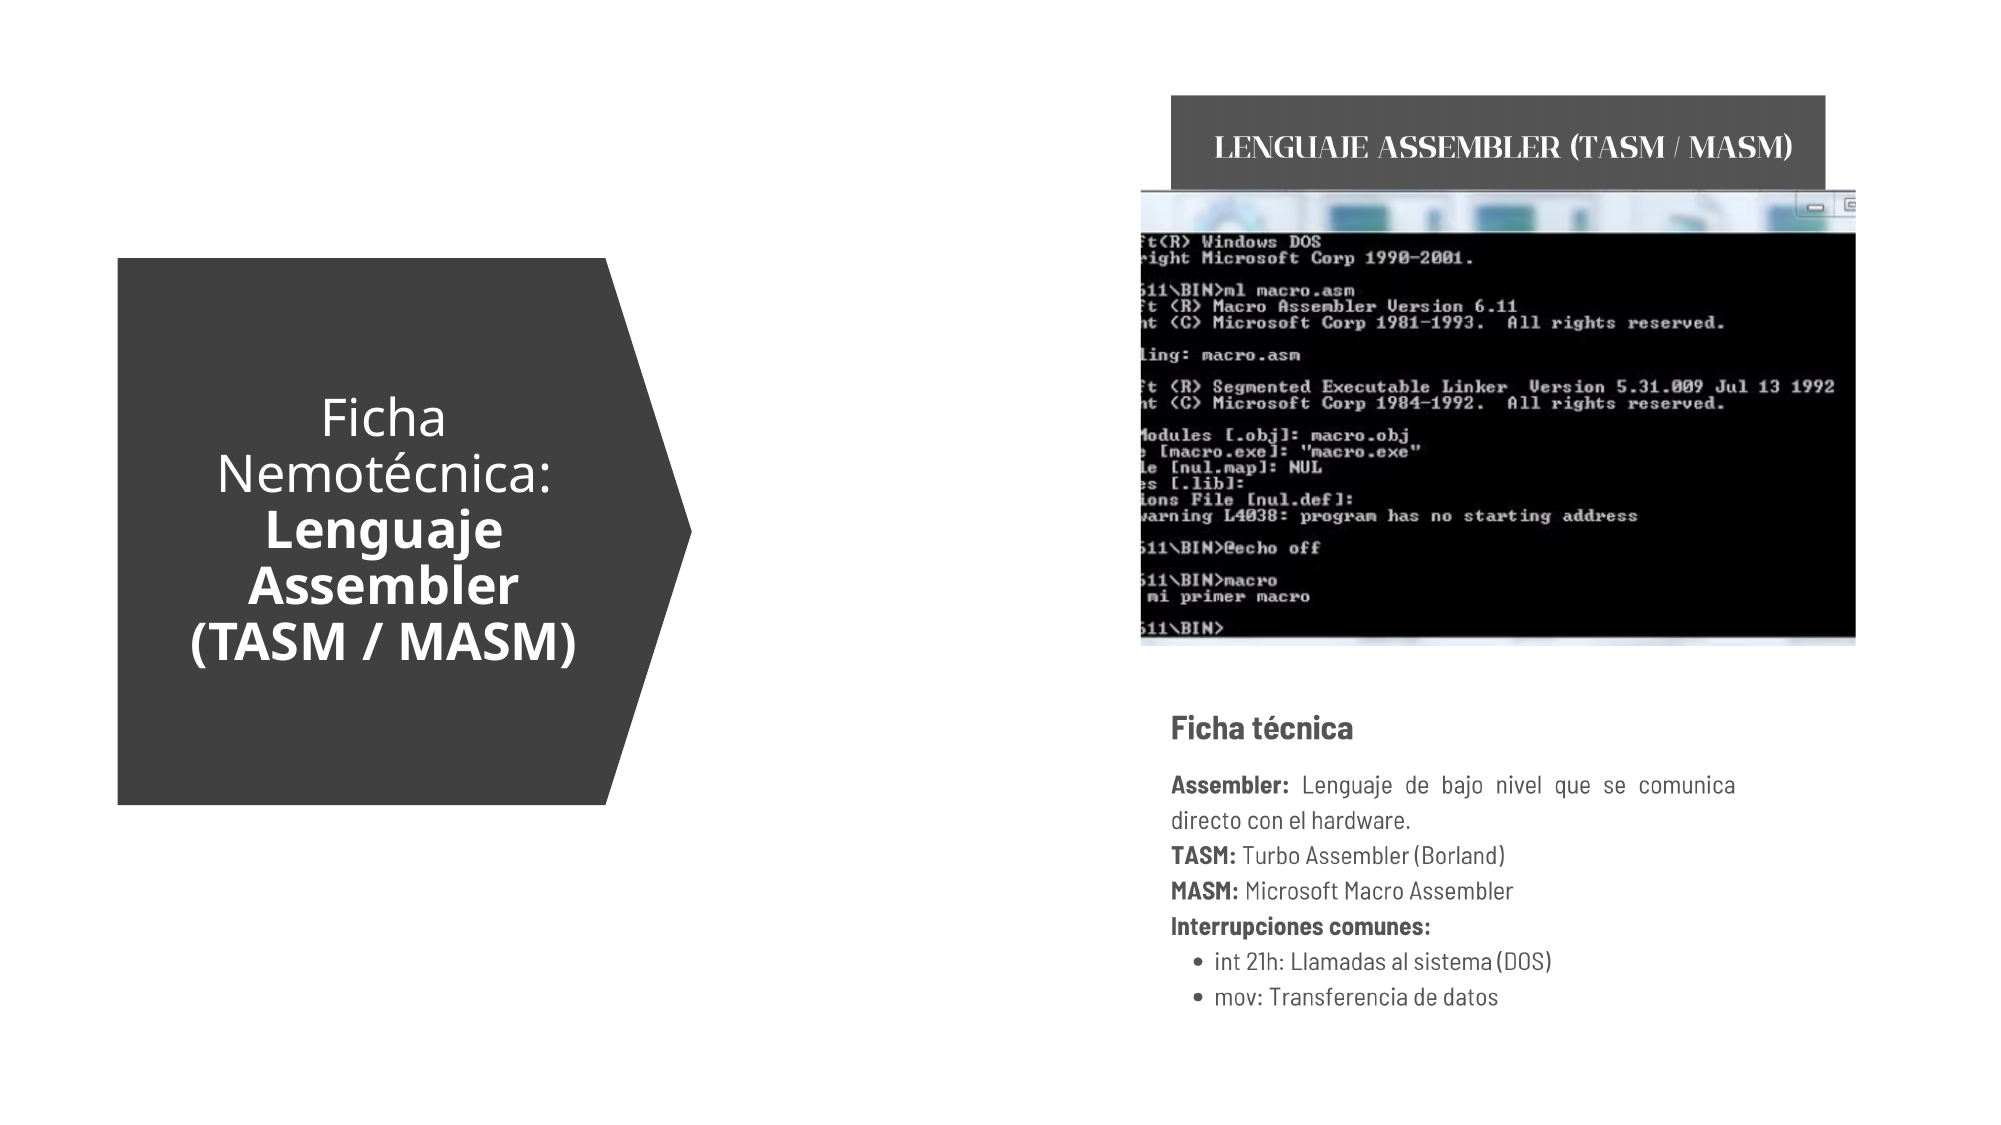

# Ficha Nemotécnica: Lenguaje Assembler (TASM / MASM)